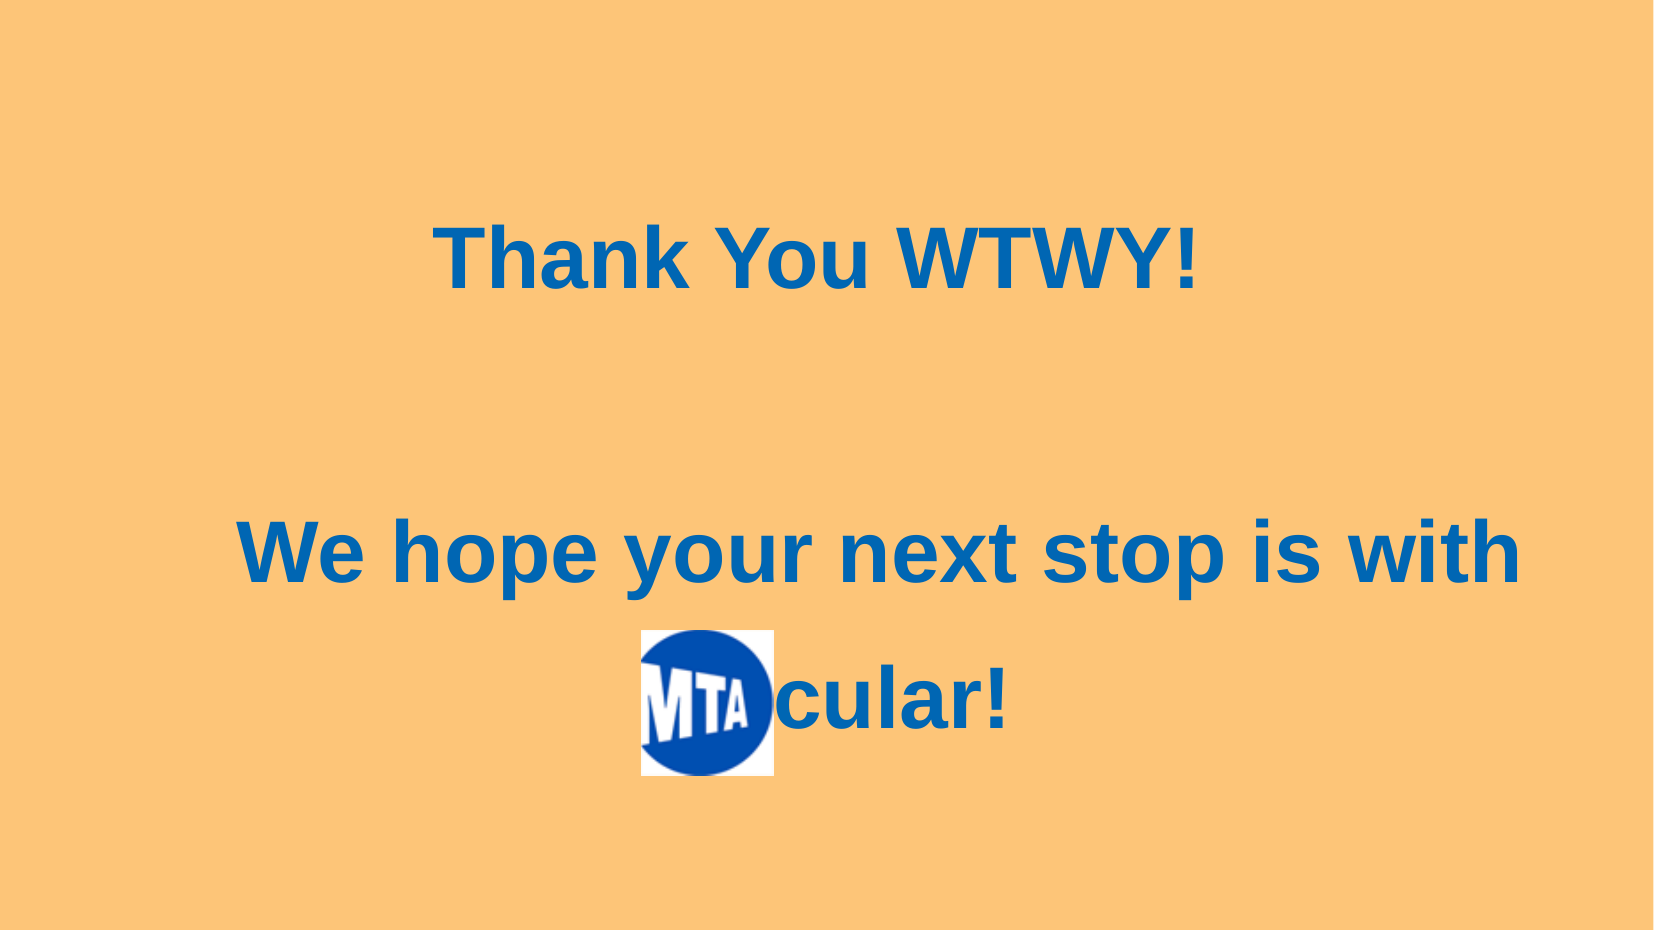

Thank You WTWY!
		We hope your next stop is with 		cular!